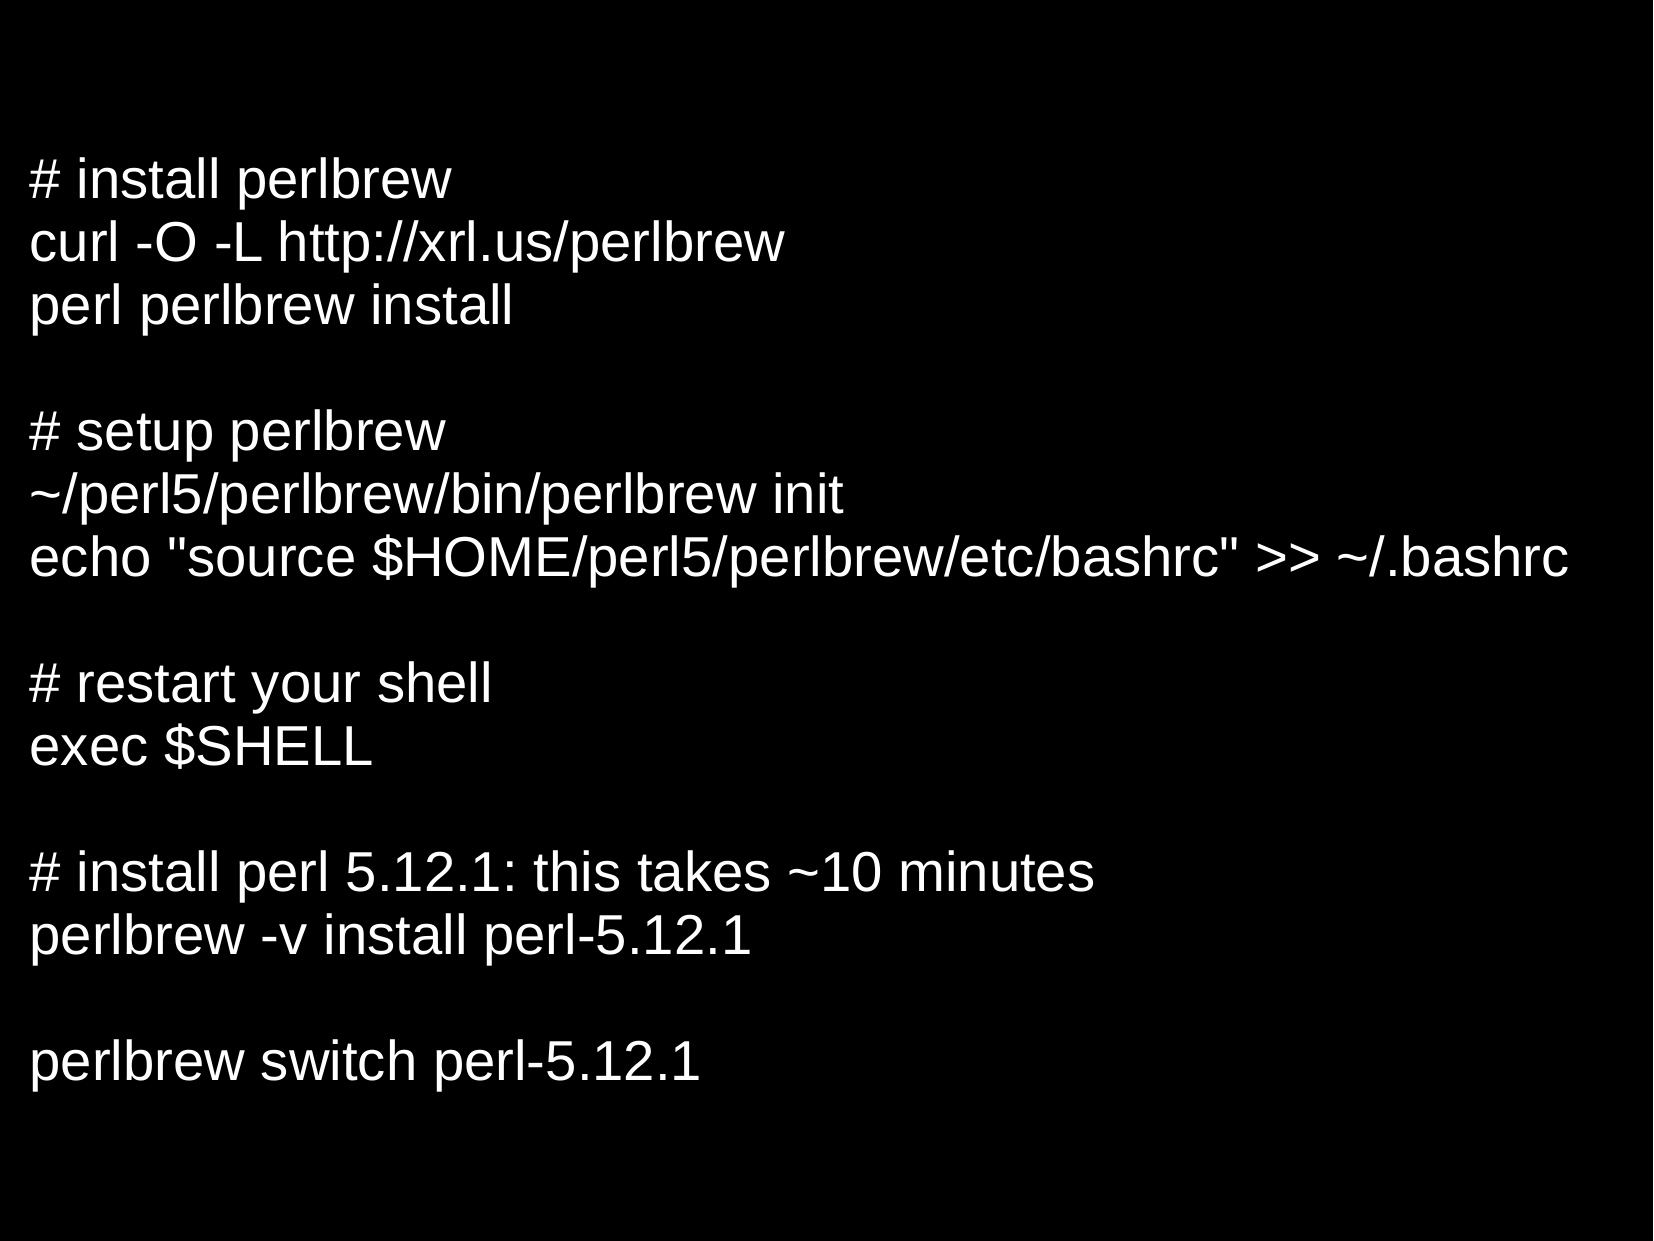

# # install perlbrew curl -O -L http://xrl.us/perlbrew perl perlbrew install # setup perlbrew ~/perl5/perlbrew/bin/perlbrew init echo "source $HOME/perl5/perlbrew/etc/bashrc" >> ~/.bashrc # restart your shell exec $SHELL # install perl 5.12.1: this takes ~10 minutes perlbrew -v install perl-5.12.1 perlbrew switch perl-5.12.1